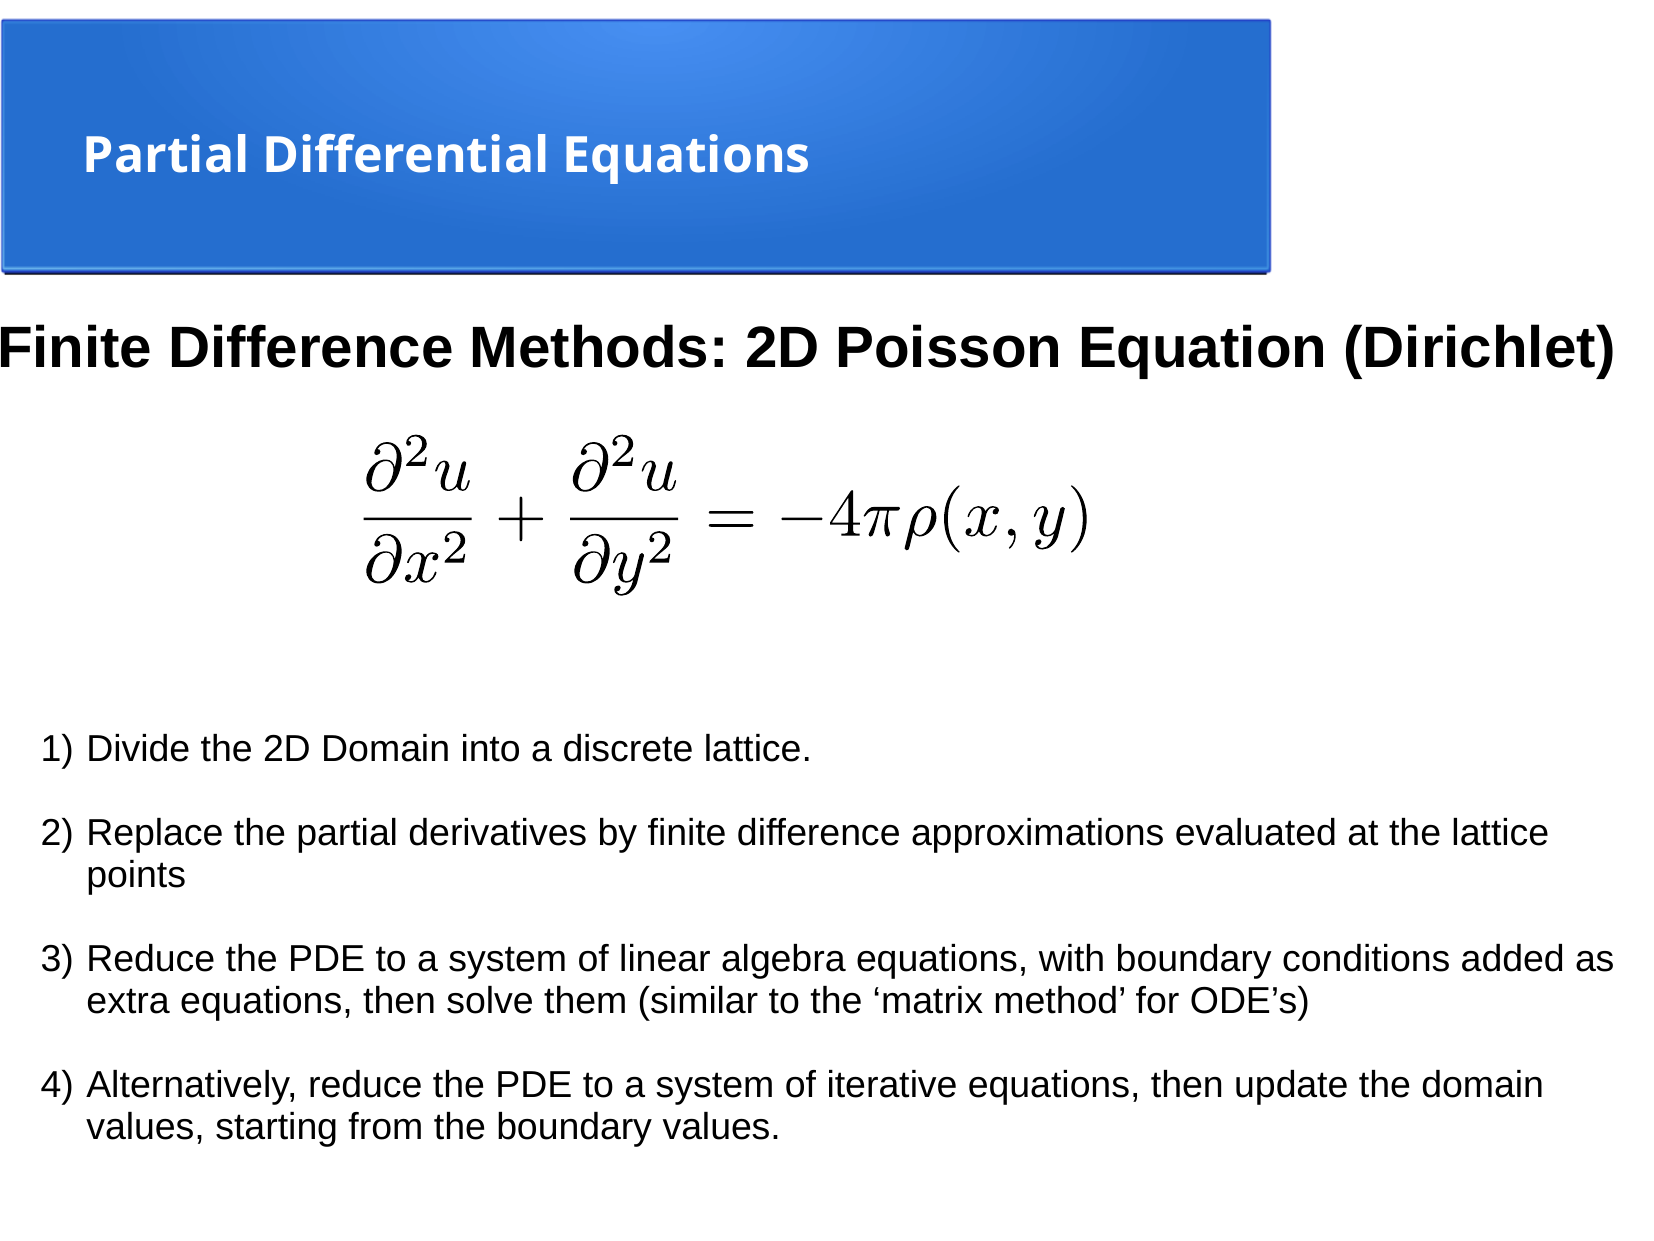

Partial Differential Equations
Finite Difference Methods: 2D Poisson Equation (Dirichlet)
 Divide the 2D Domain into a discrete lattice.
 Replace the partial derivatives by finite difference approximations evaluated at the lattice
 points
 Reduce the PDE to a system of linear algebra equations, with boundary conditions added as extra equations, then solve them (similar to the ‘matrix method’ for ODE’s)
 Alternatively, reduce the PDE to a system of iterative equations, then update the domain
 values, starting from the boundary values.